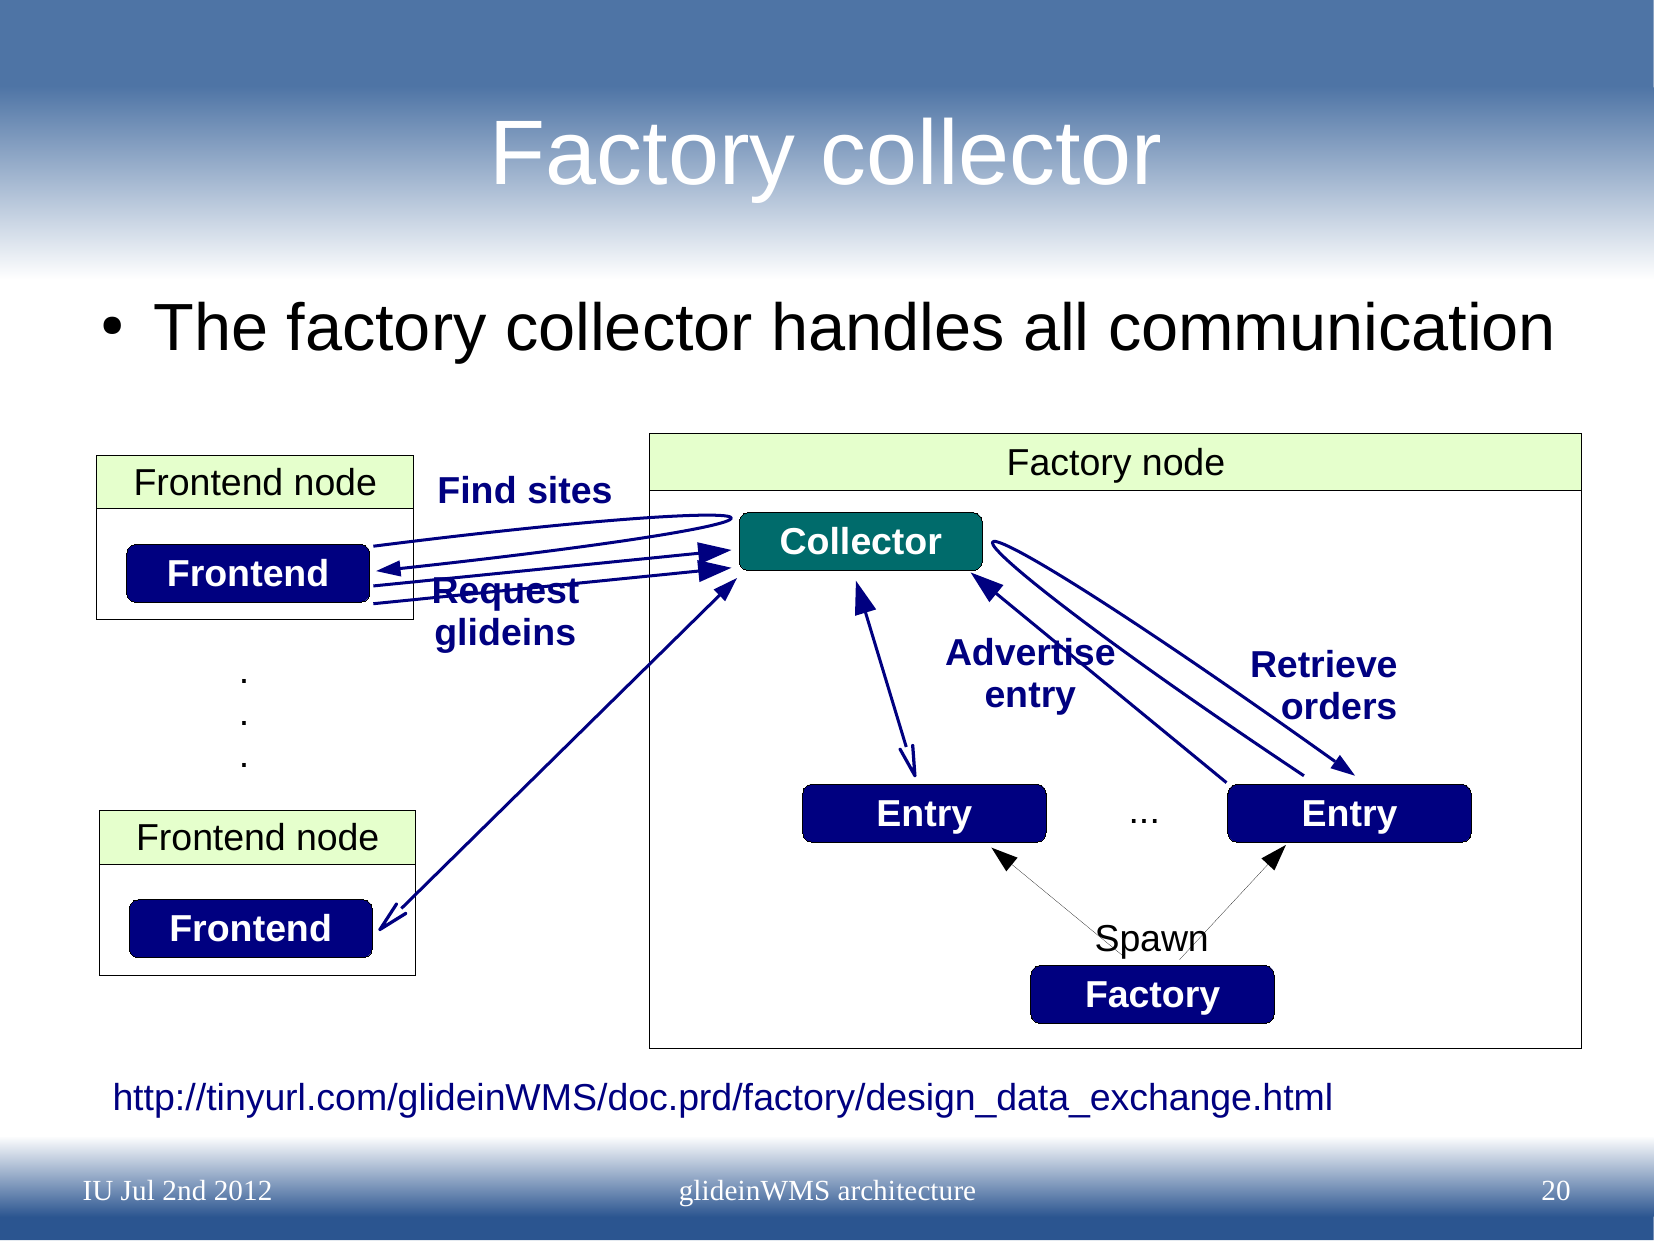

# Factory collector
The factory collector handles all communication
Factory node
Frontend node
Find sites
Collector
Frontend
Request
glideins
Advertise
entry
Retrieve
orders
.
.
.
...
Entry
Entry
Entry
Frontend node
Frontend
Spawn
Factory
http://tinyurl.com/glideinWMS/doc.prd/factory/design_data_exchange.html
IU Jul 2nd 2012
glideinWMS architecture
20